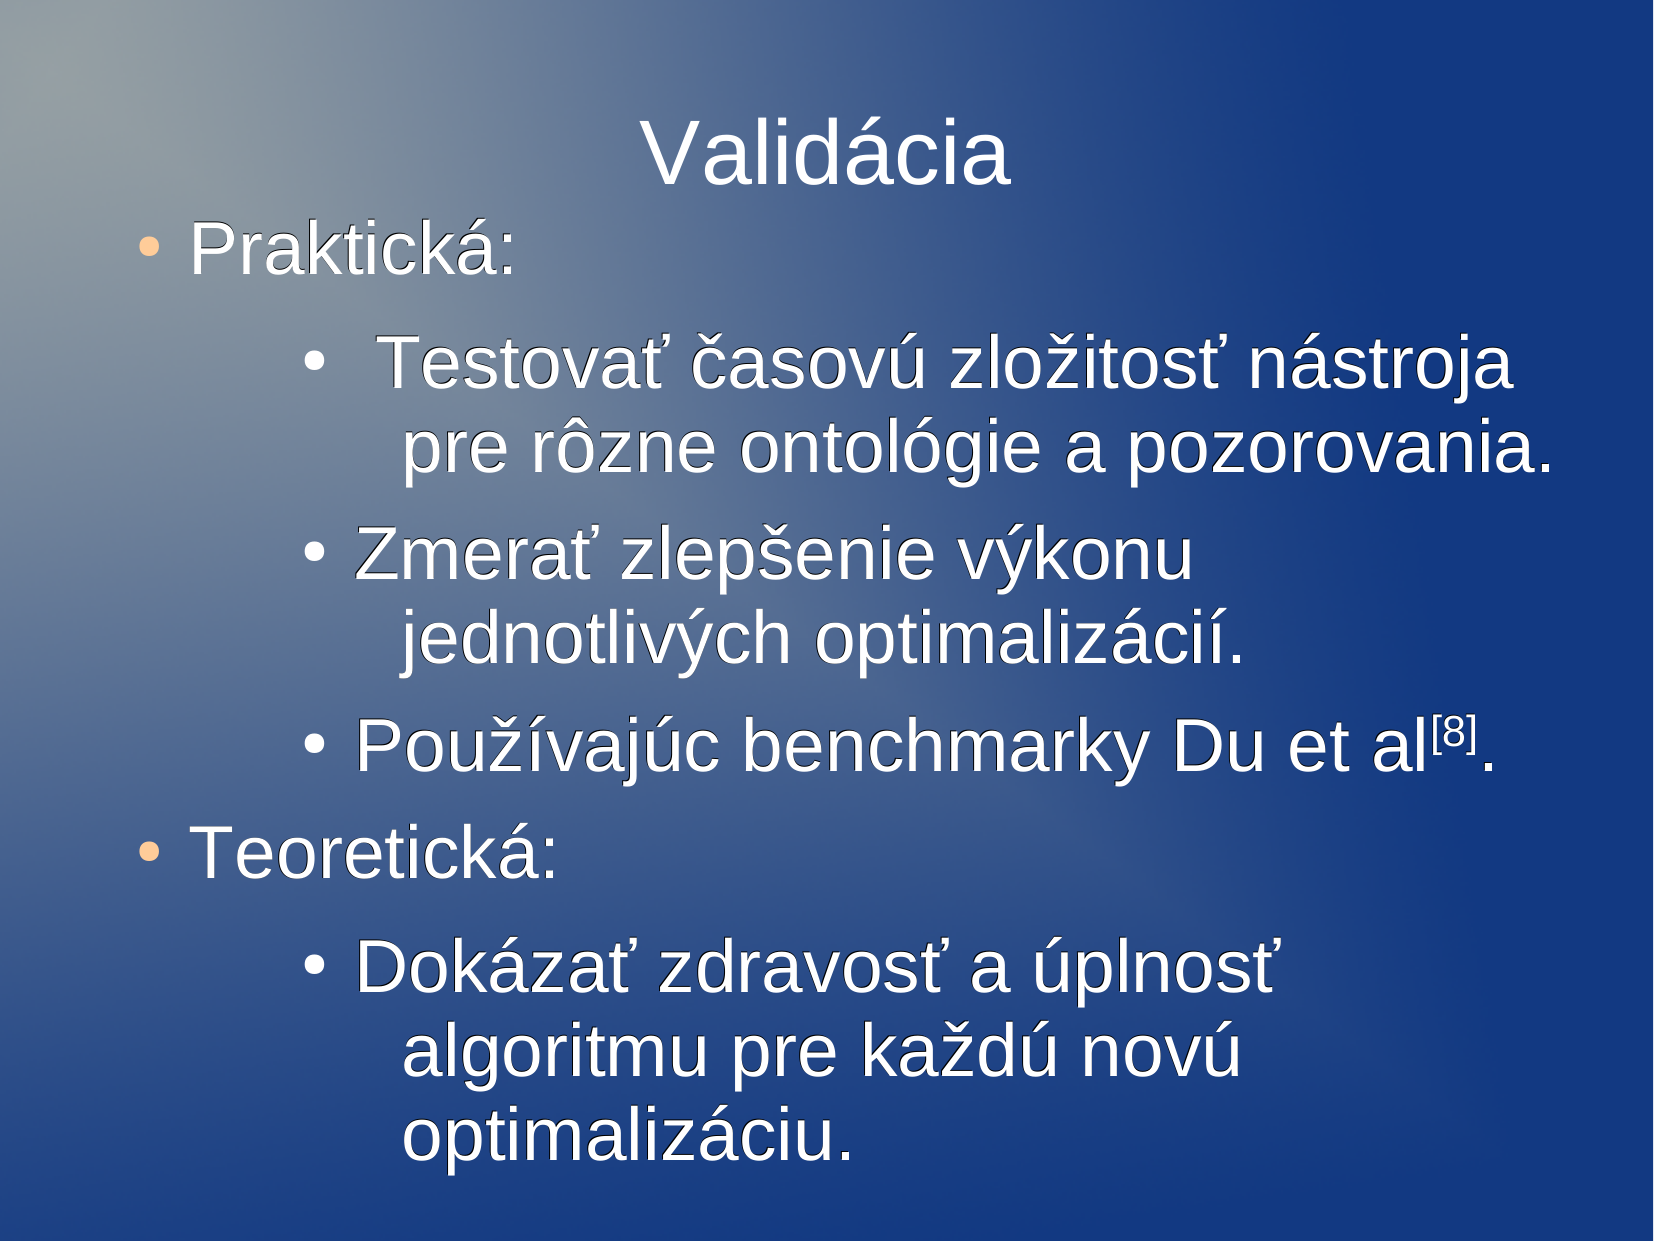

# Validácia
Praktická:
 Testovať časovú zložitosť nástroja pre rôzne ontológie a pozorovania.
Zmerať zlepšenie výkonu jednotlivých optimalizácií.
Používajúc benchmarky Du et al[8].
Teoretická:
Dokázať zdravosť a úplnosť algoritmu pre každú novú optimalizáciu.